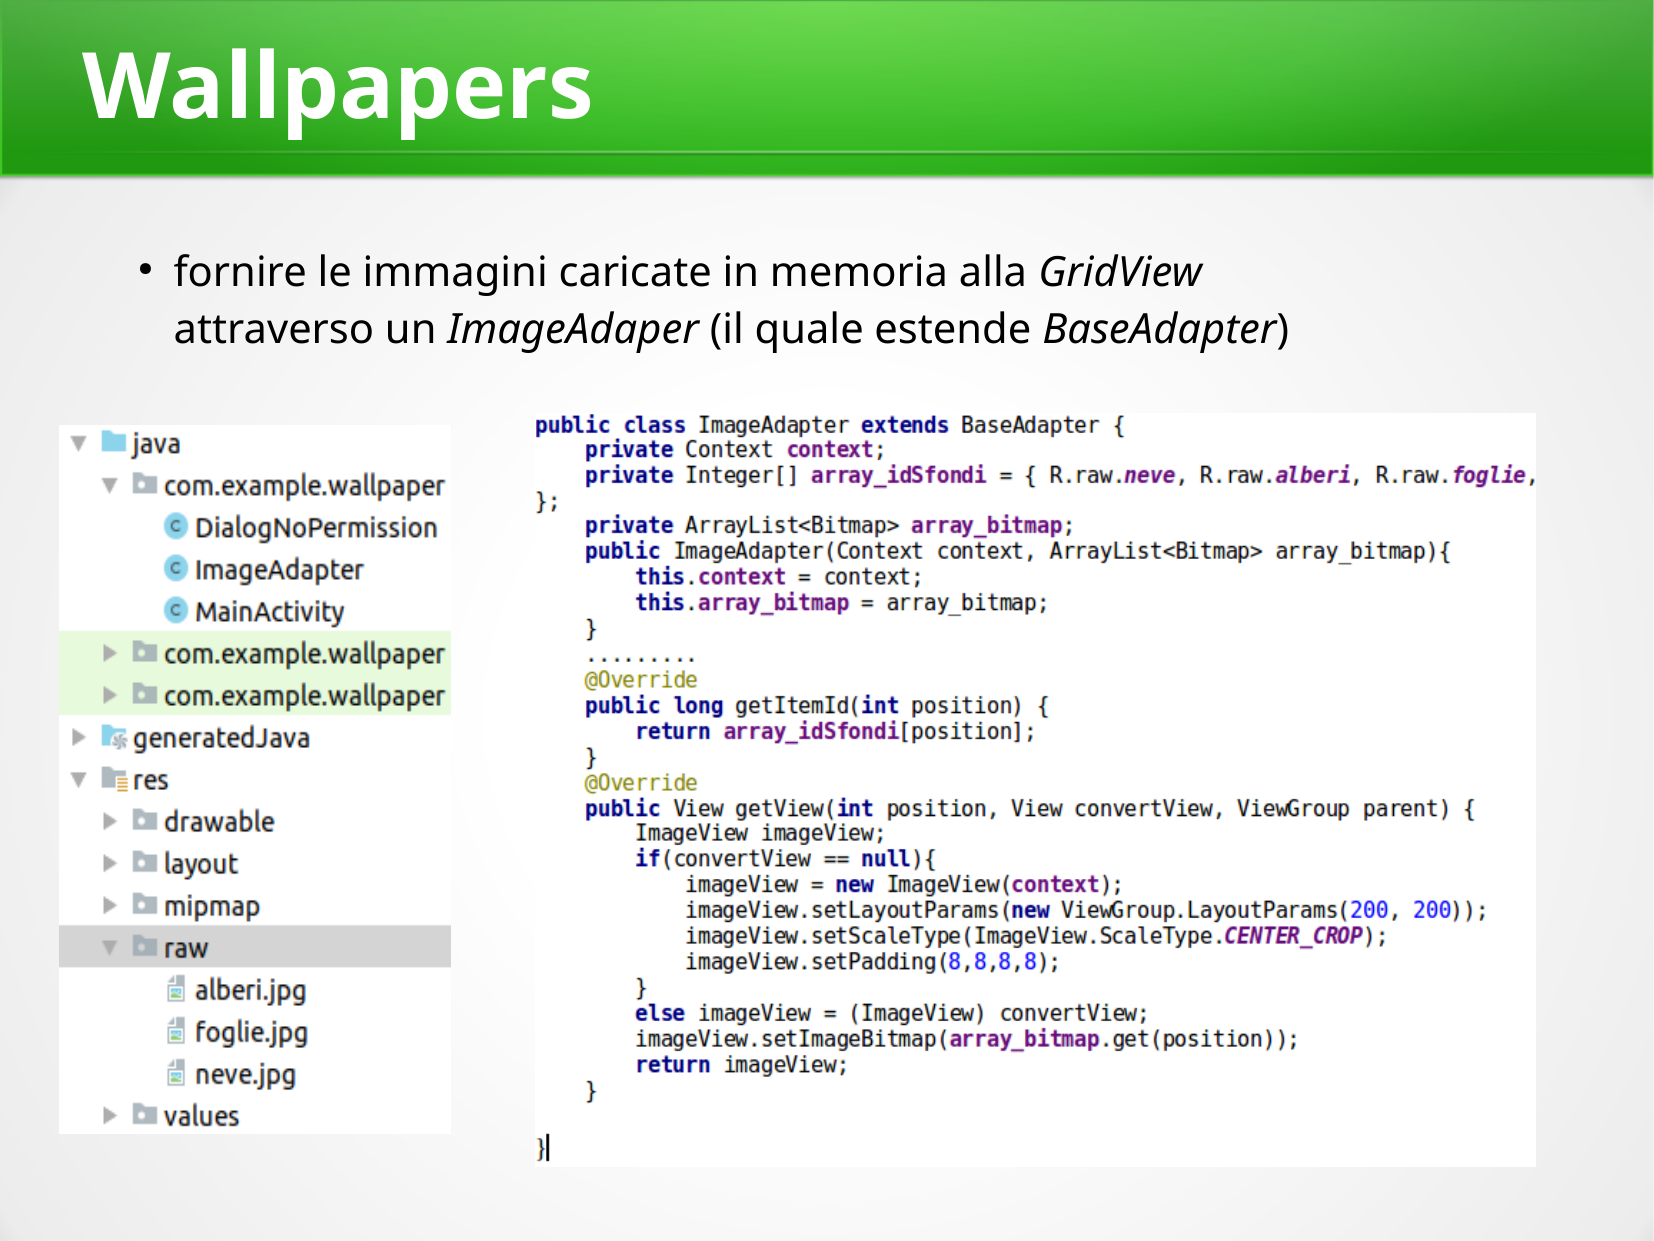

# Wallpapers
fornire le immagini caricate in memoria alla GridView attraverso un ImageAdaper (il quale estende BaseAdapter)